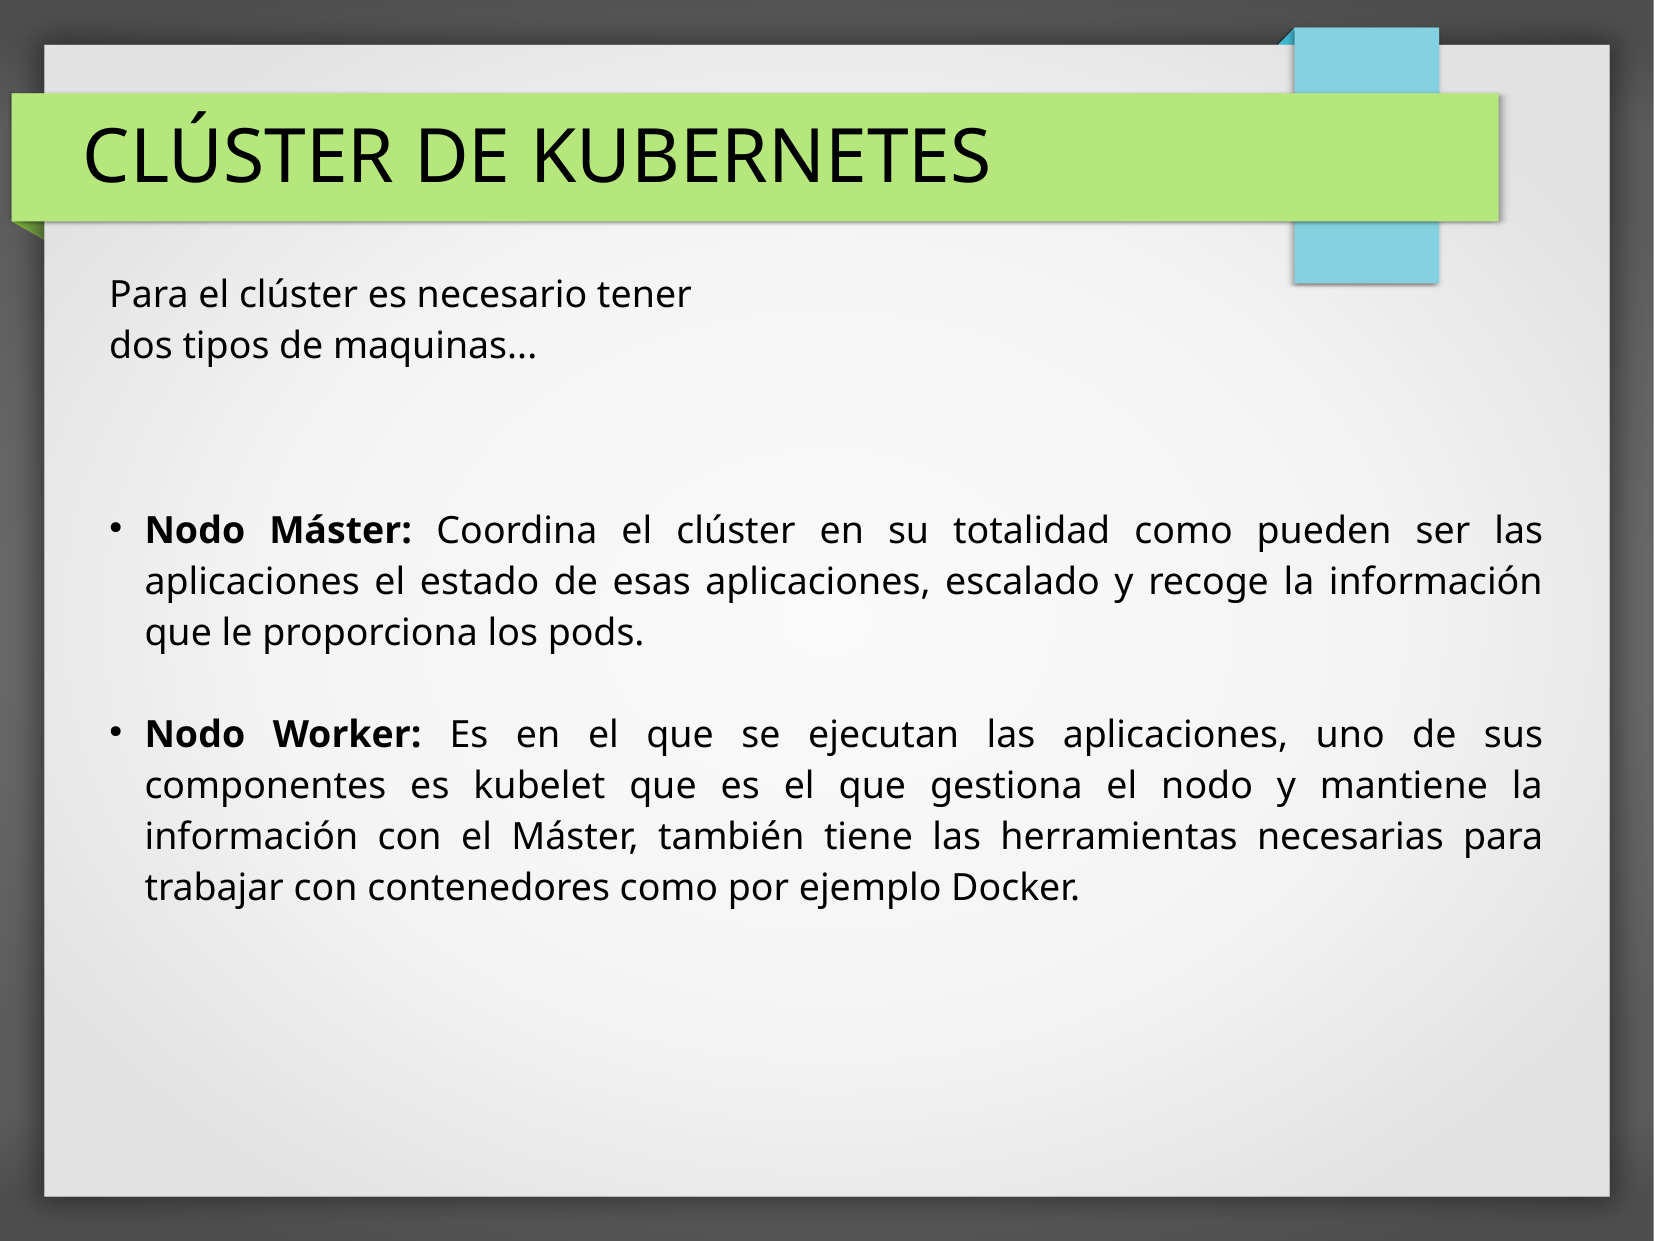

# CLÚSTER DE KUBERNETES
Para el clúster es necesario tener dos tipos de maquinas...
Nodo Máster: Coordina el clúster en su totalidad como pueden ser las aplicaciones el estado de esas aplicaciones, escalado y recoge la información que le proporciona los pods.
Nodo Worker: Es en el que se ejecutan las aplicaciones, uno de sus componentes es kubelet que es el que gestiona el nodo y mantiene la información con el Máster, también tiene las herramientas necesarias para trabajar con contenedores como por ejemplo Docker.